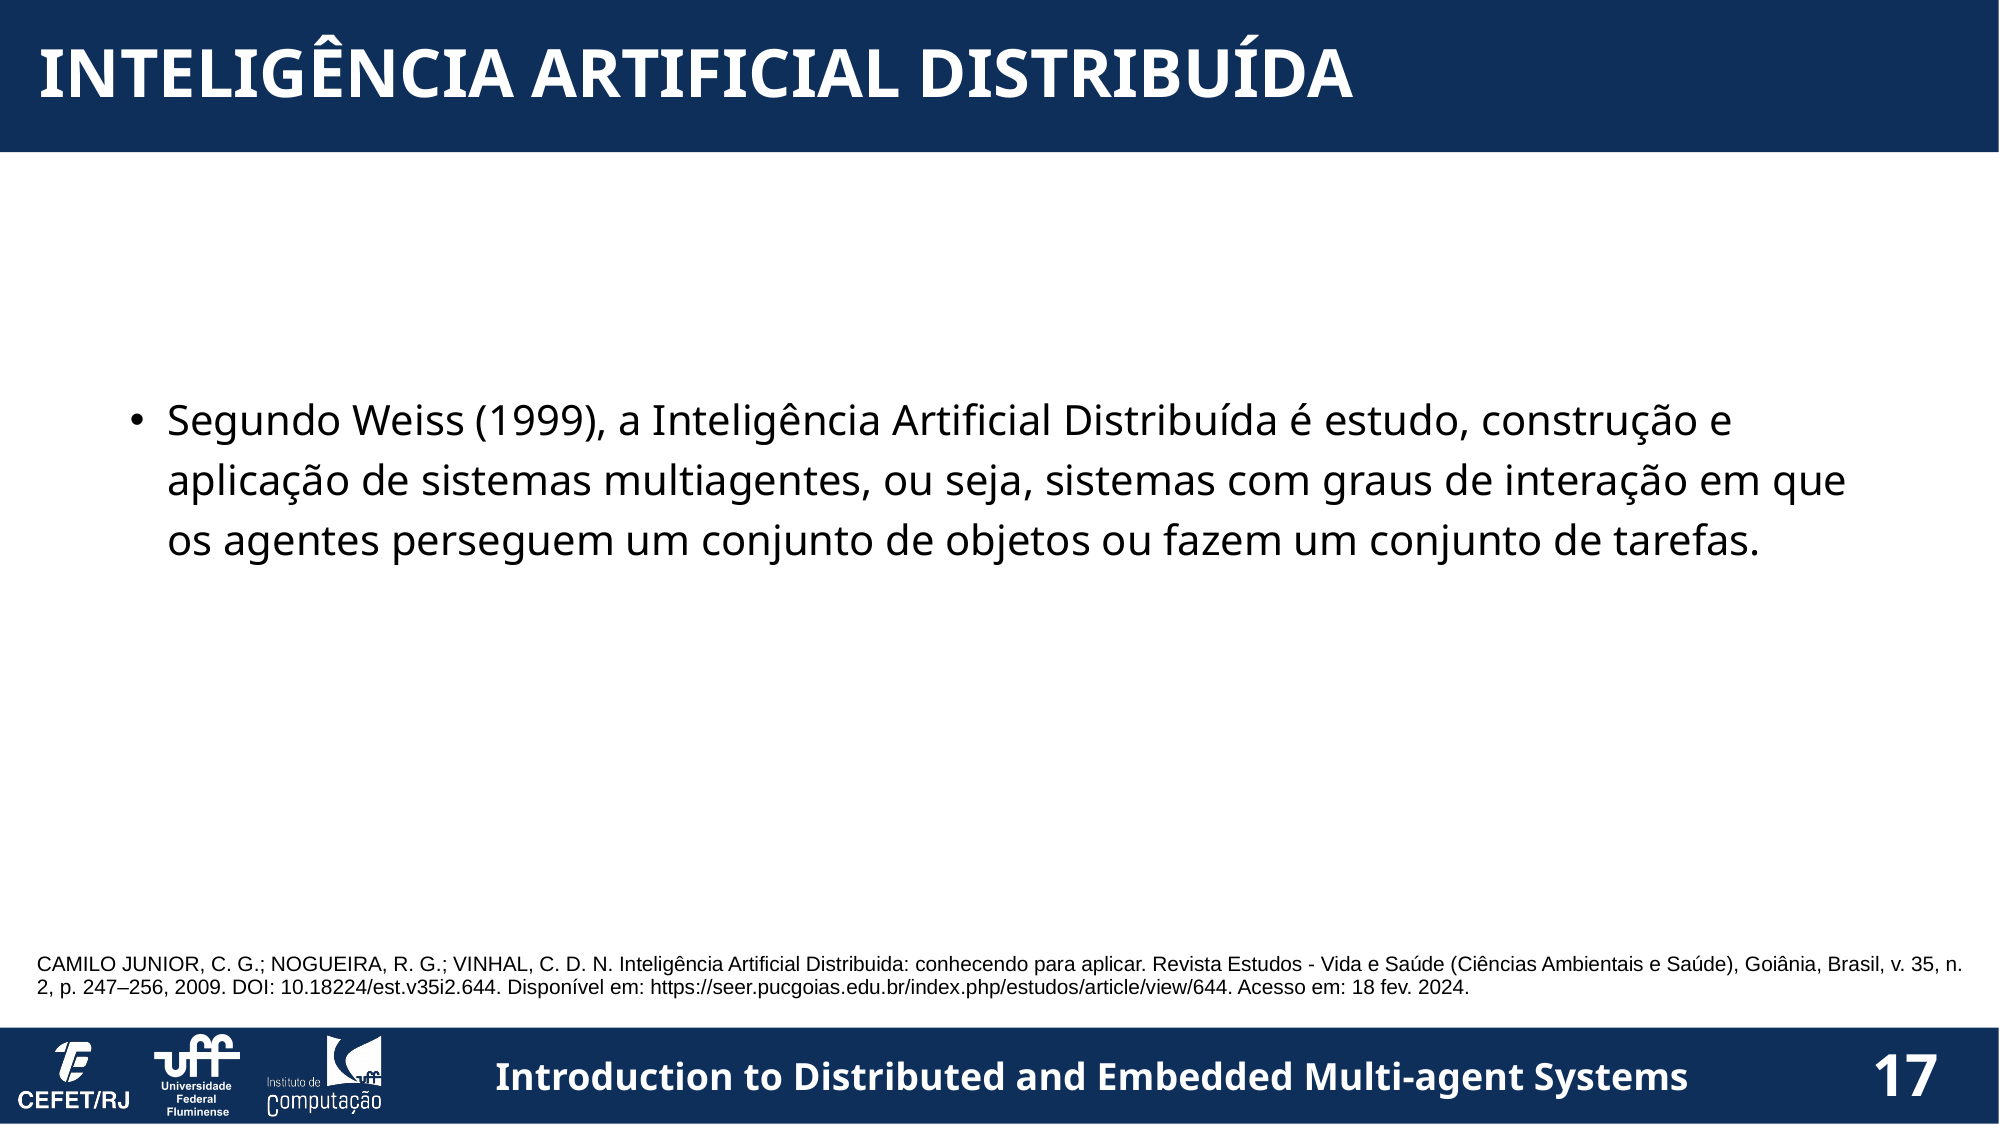

INTELIGÊNCIA ARTIFICIAL DISTRIBUÍDA
# Segundo Weiss (1999), a Inteligência Artificial Distribuída é estudo, construção e aplicação de sistemas multiagentes, ou seja, sistemas com graus de interação em que os agentes perseguem um conjunto de objetos ou fazem um conjunto de tarefas.
CAMILO JUNIOR, C. G.; NOGUEIRA, R. G.; VINHAL, C. D. N. Inteligência Artificial Distribuida: conhecendo para aplicar. Revista Estudos - Vida e Saúde (Ciências Ambientais e Saúde), Goiânia, Brasil, v. 35, n. 2, p. 247–256, 2009. DOI: 10.18224/est.v35i2.644. Disponível em: https://seer.pucgoias.edu.br/index.php/estudos/article/view/644. Acesso em: 18 fev. 2024.